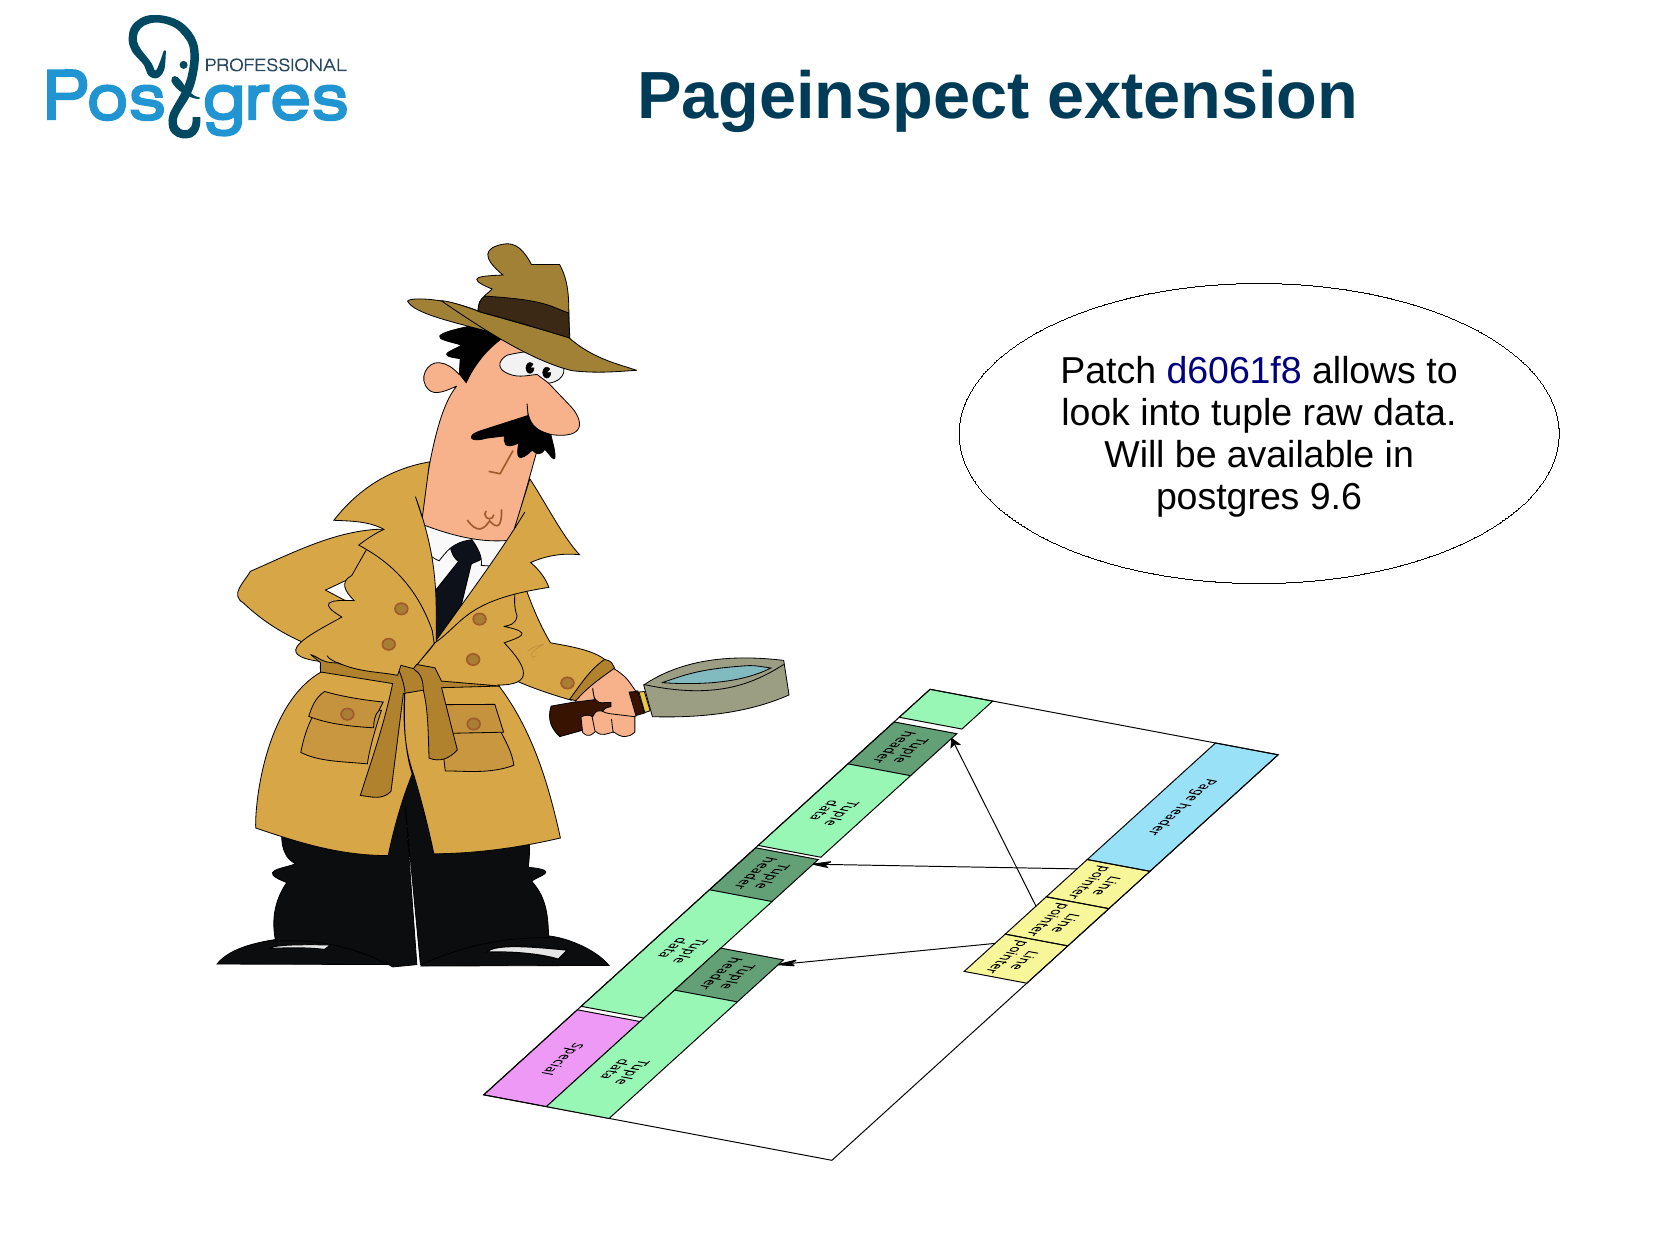

# Pageinspect extension
Patch d6061f8 allows to
look into tuple raw data.
Will be available in
postgres 9.6